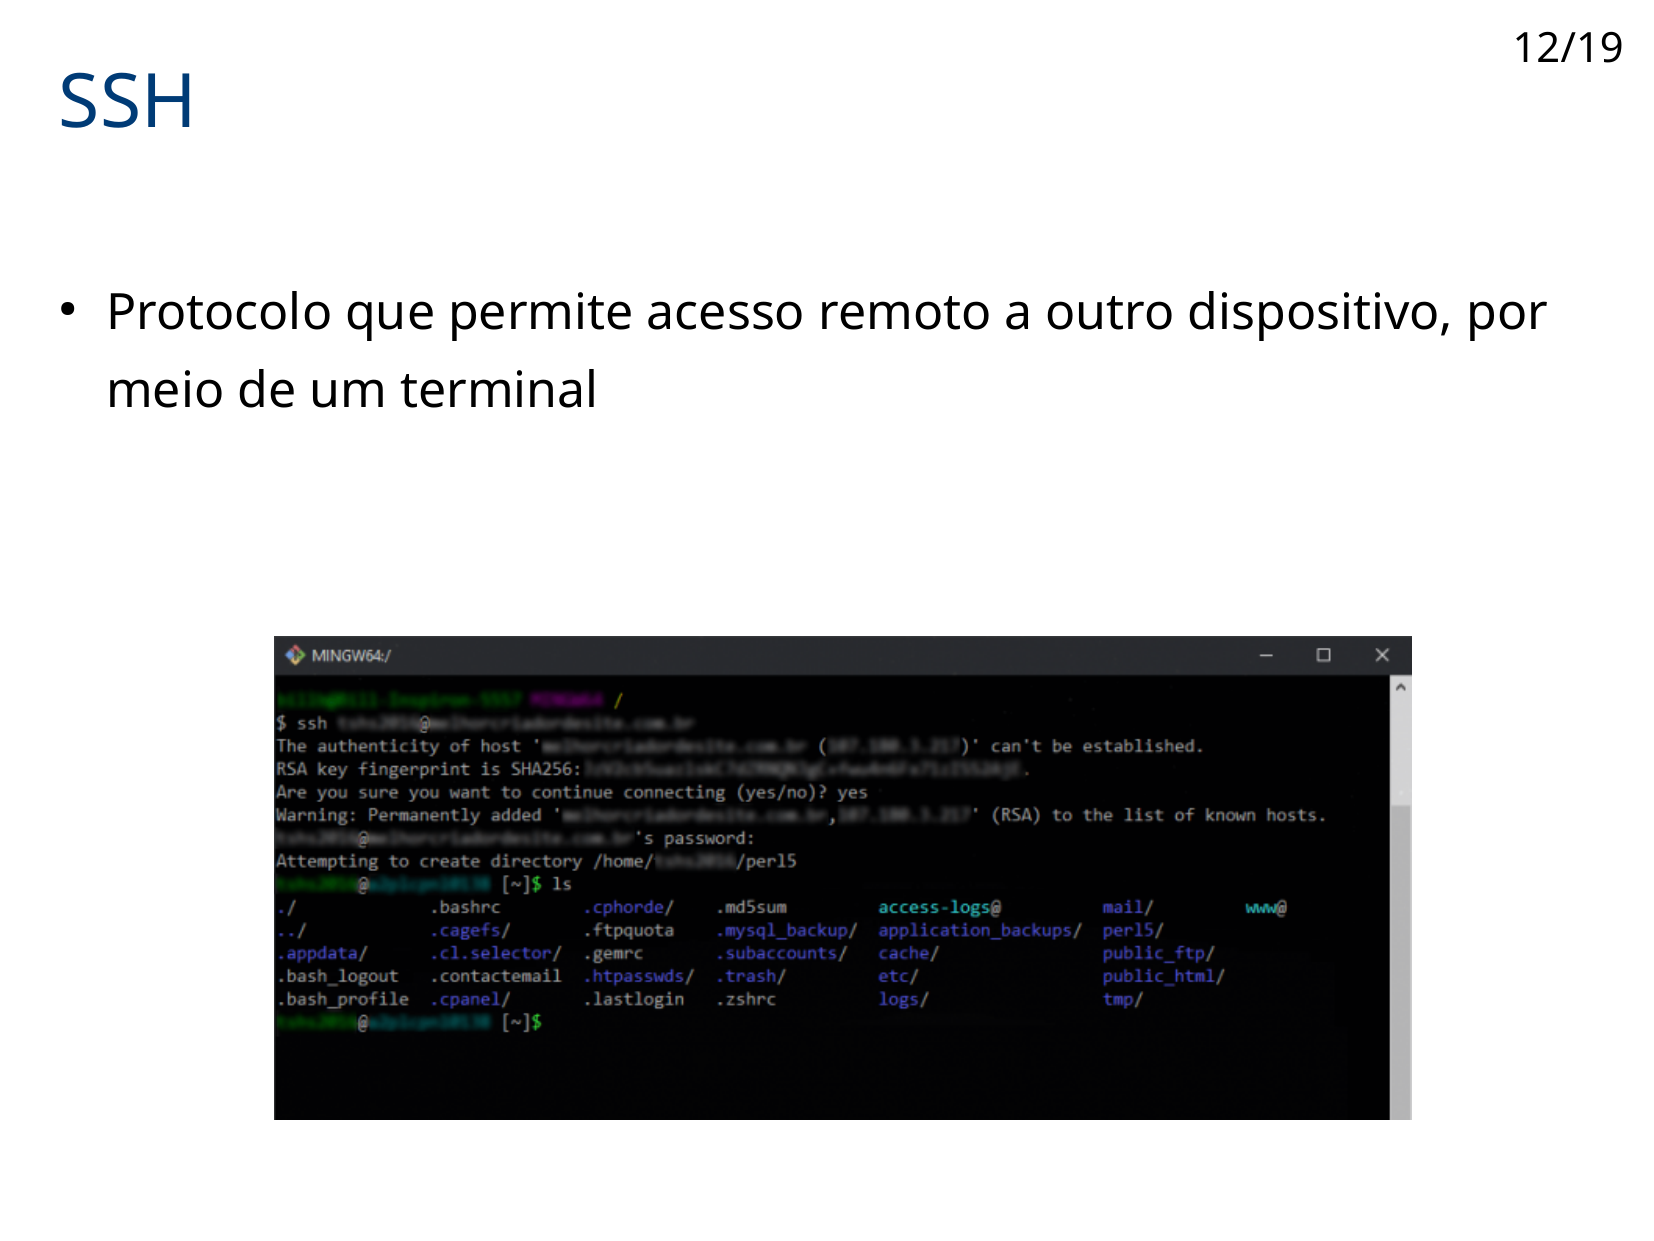

12
# SSH
Protocolo que permite acesso remoto a outro dispositivo, por meio de um terminal